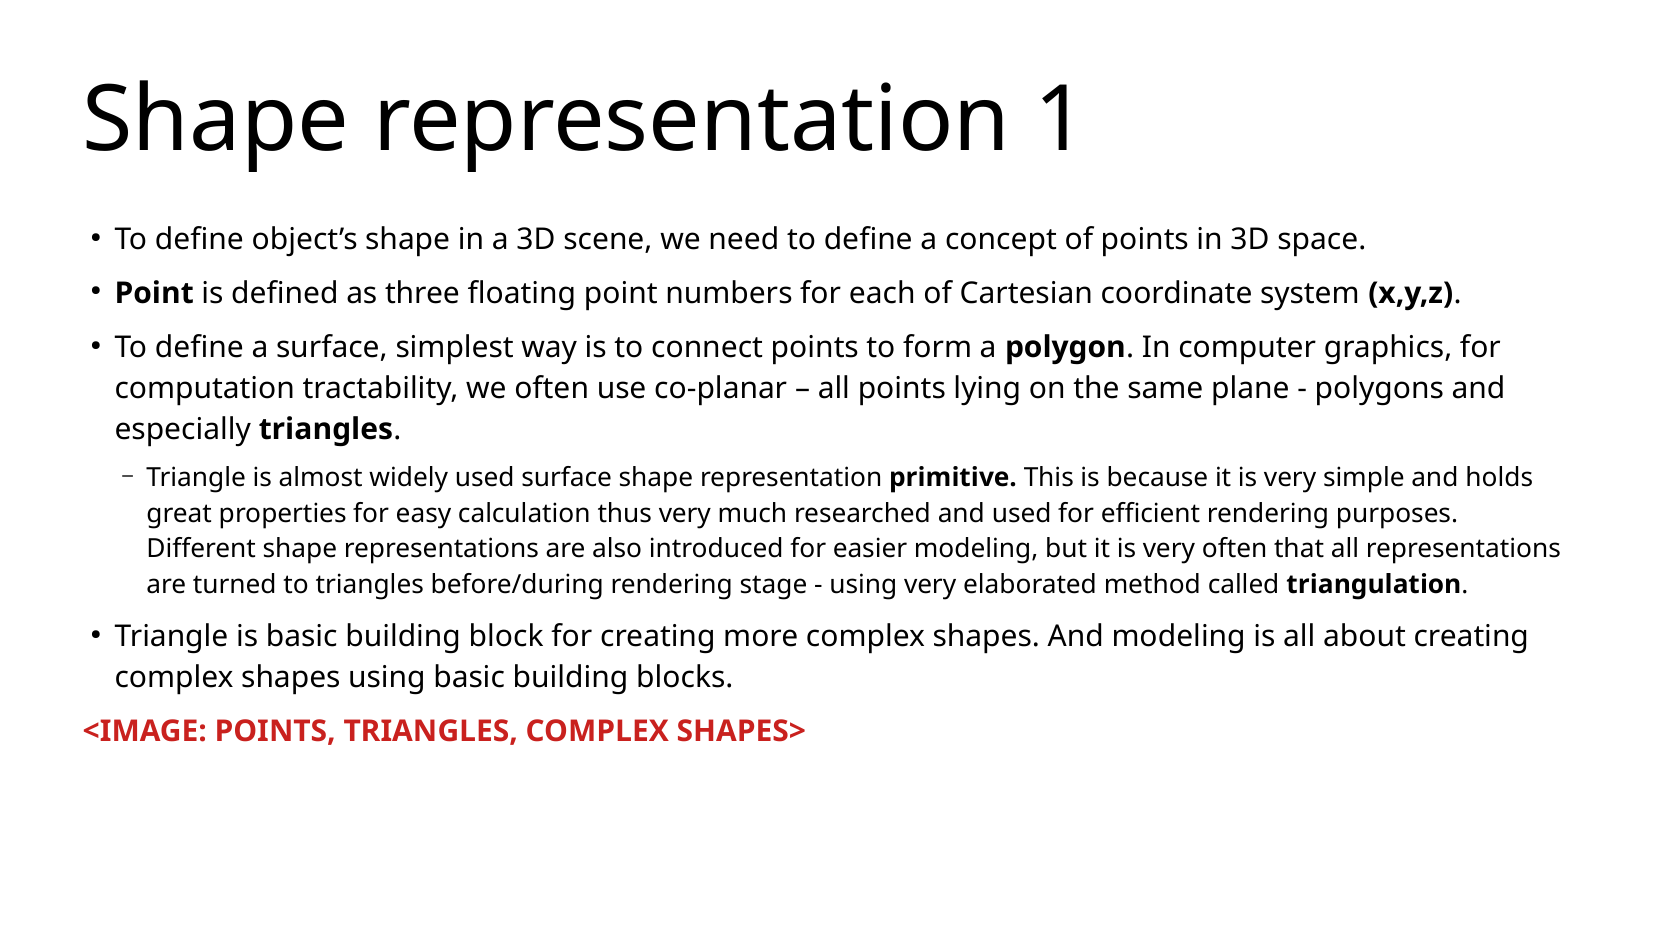

# Shape representation 1
To define object’s shape in a 3D scene, we need to define a concept of points in 3D space.
Point is defined as three floating point numbers for each of Cartesian coordinate system (x,y,z).
To define a surface, simplest way is to connect points to form a polygon. In computer graphics, for computation tractability, we often use co-planar – all points lying on the same plane - polygons and especially triangles.
Triangle is almost widely used surface shape representation primitive. This is because it is very simple and holds great properties for easy calculation thus very much researched and used for efficient rendering purposes. Different shape representations are also introduced for easier modeling, but it is very often that all representations are turned to triangles before/during rendering stage - using very elaborated method called triangulation.
Triangle is basic building block for creating more complex shapes. And modeling is all about creating complex shapes using basic building blocks.
<IMAGE: POINTS, TRIANGLES, COMPLEX SHAPES>